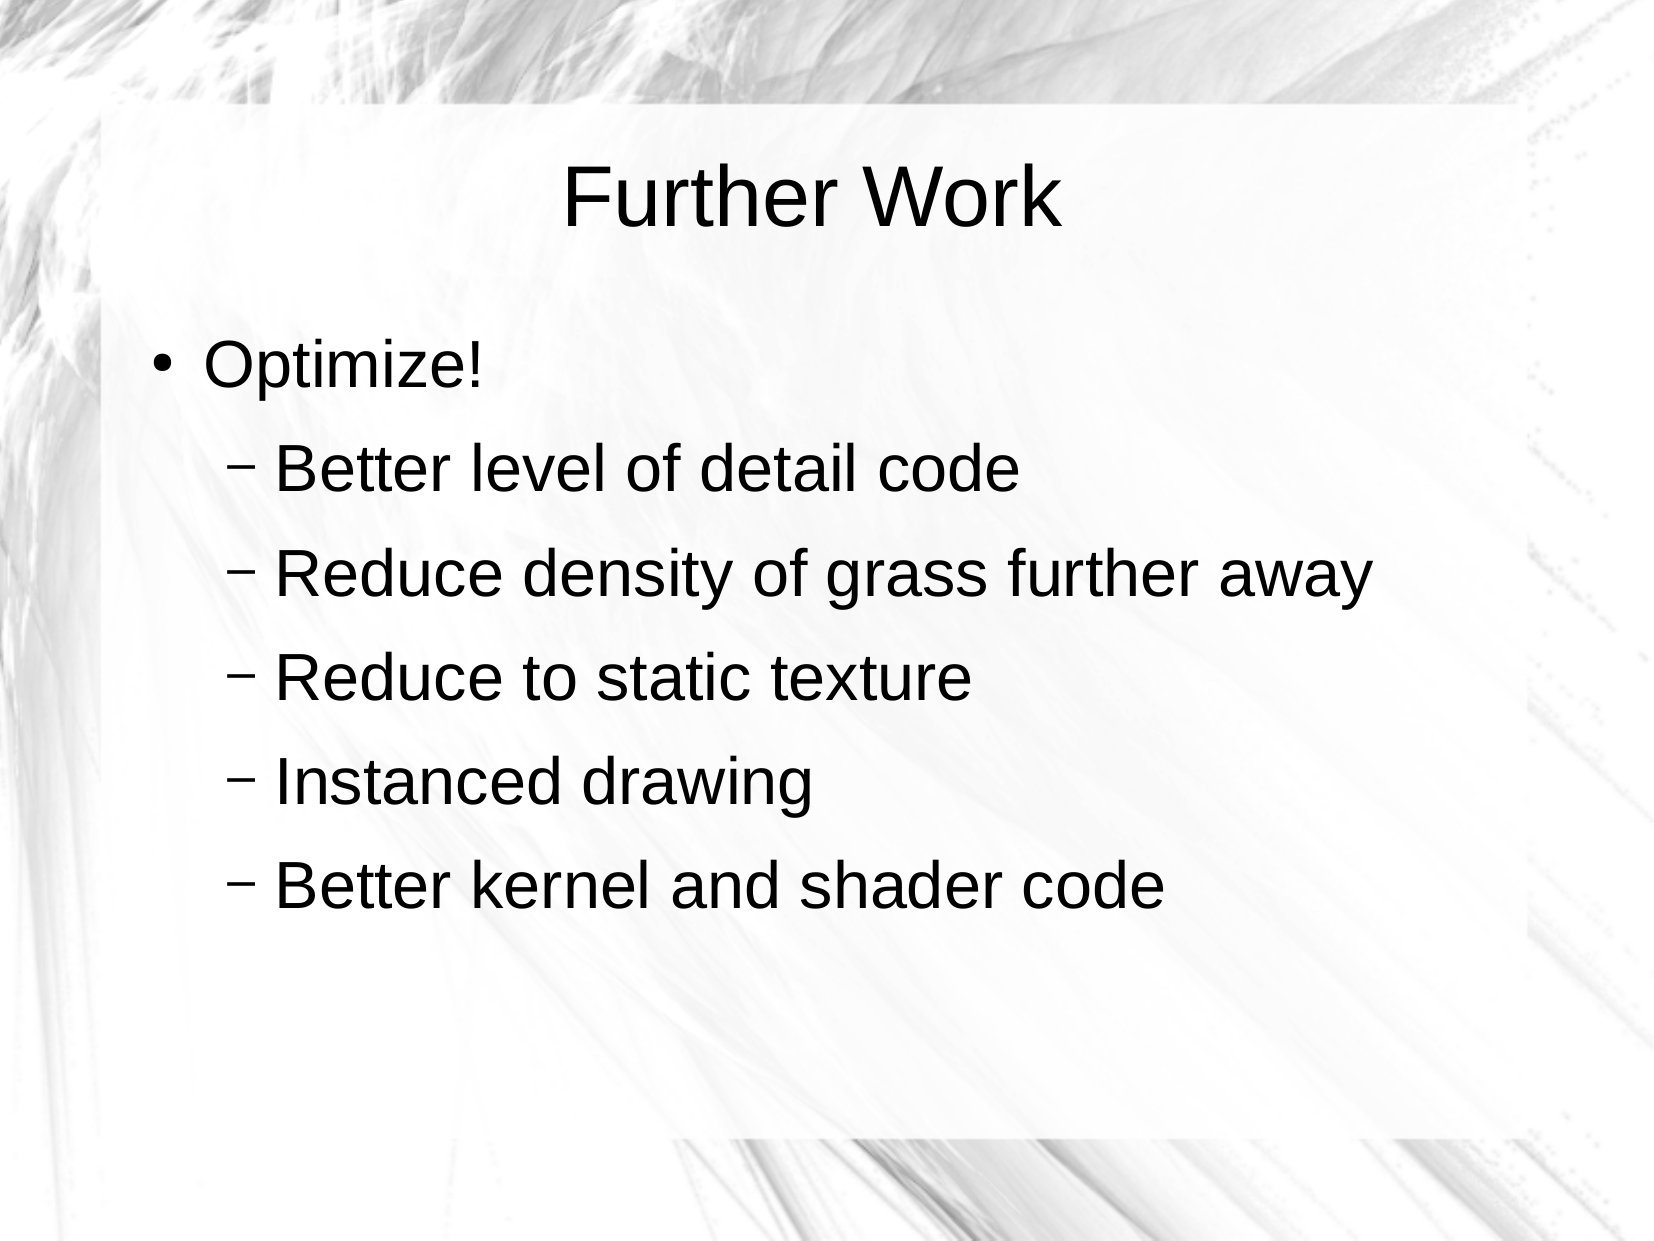

Further Work
Optimize!
Better level of detail code
Reduce density of grass further away
Reduce to static texture
Instanced drawing
Better kernel and shader code